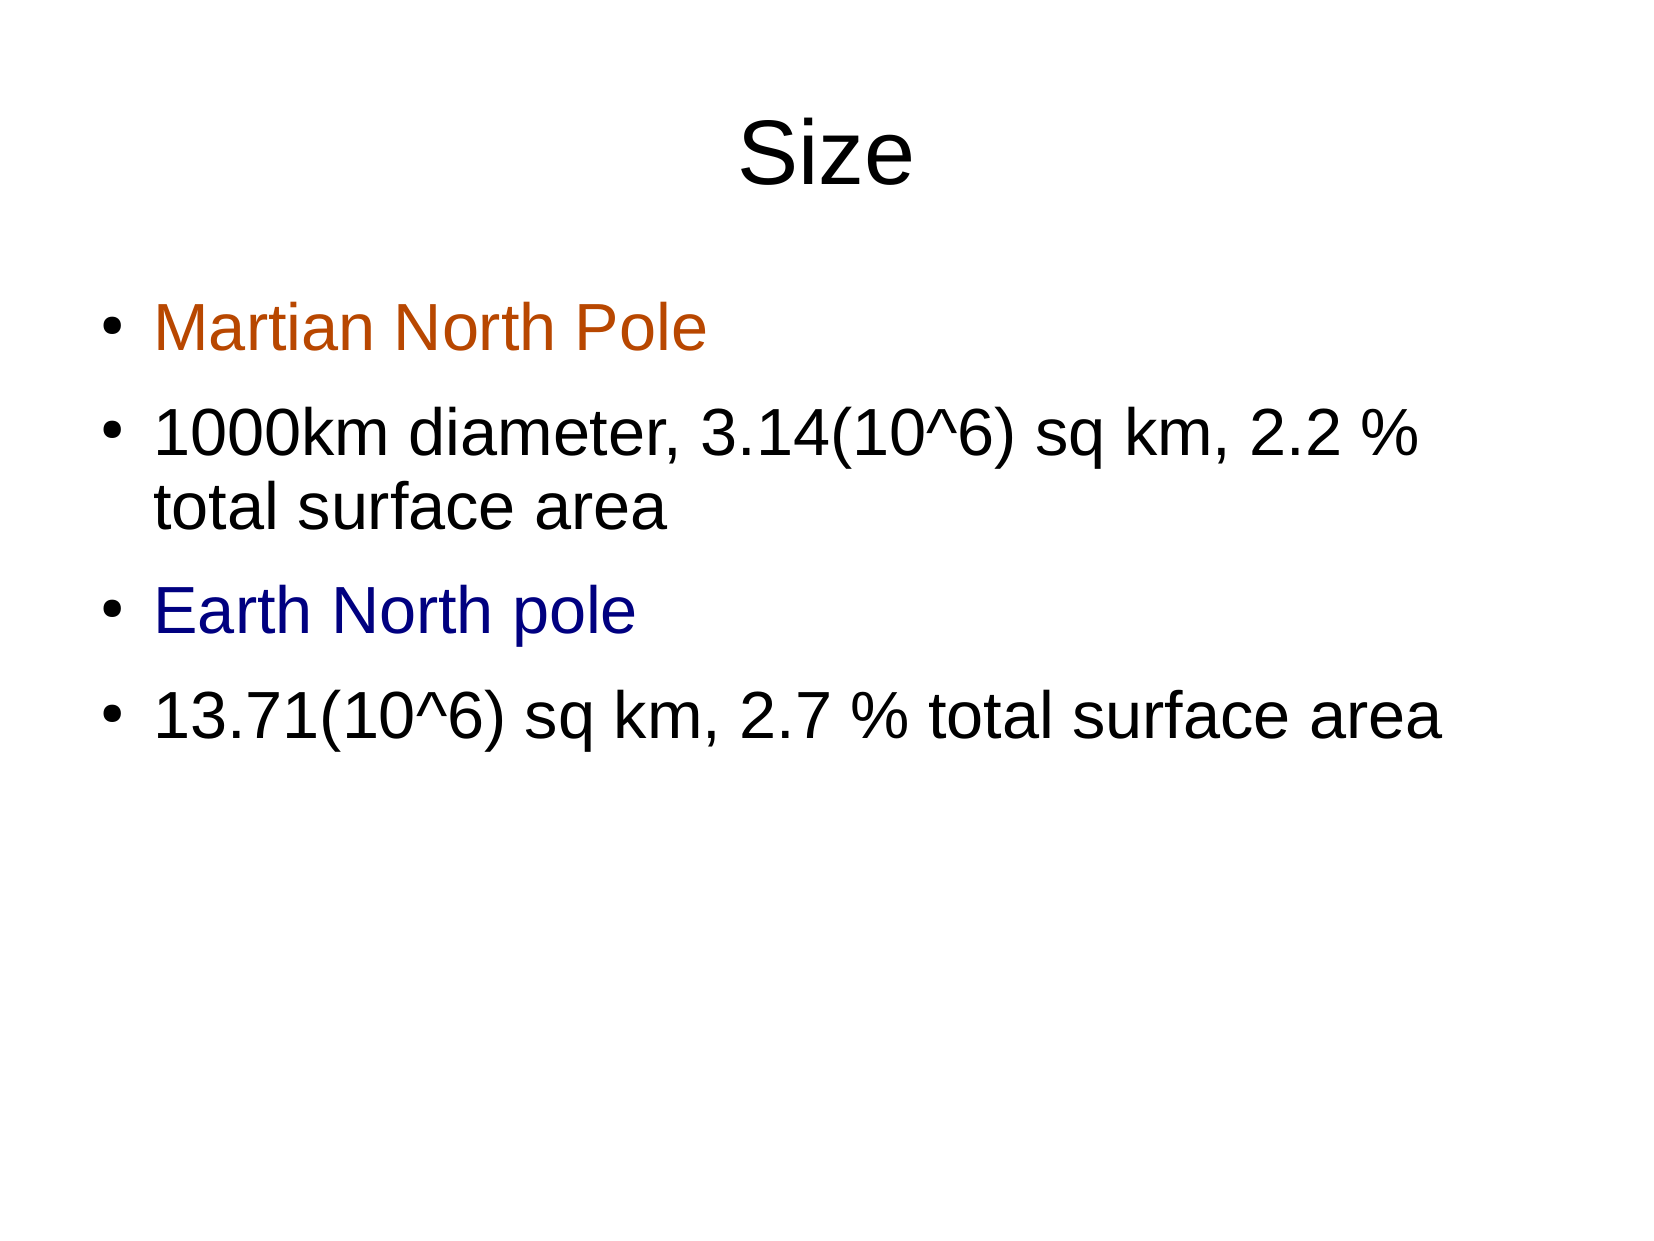

# Size
Martian North Pole
1000km diameter, 3.14(10^6) sq km, 2.2 % total surface area
Earth North pole
13.71(10^6) sq km, 2.7 % total surface area